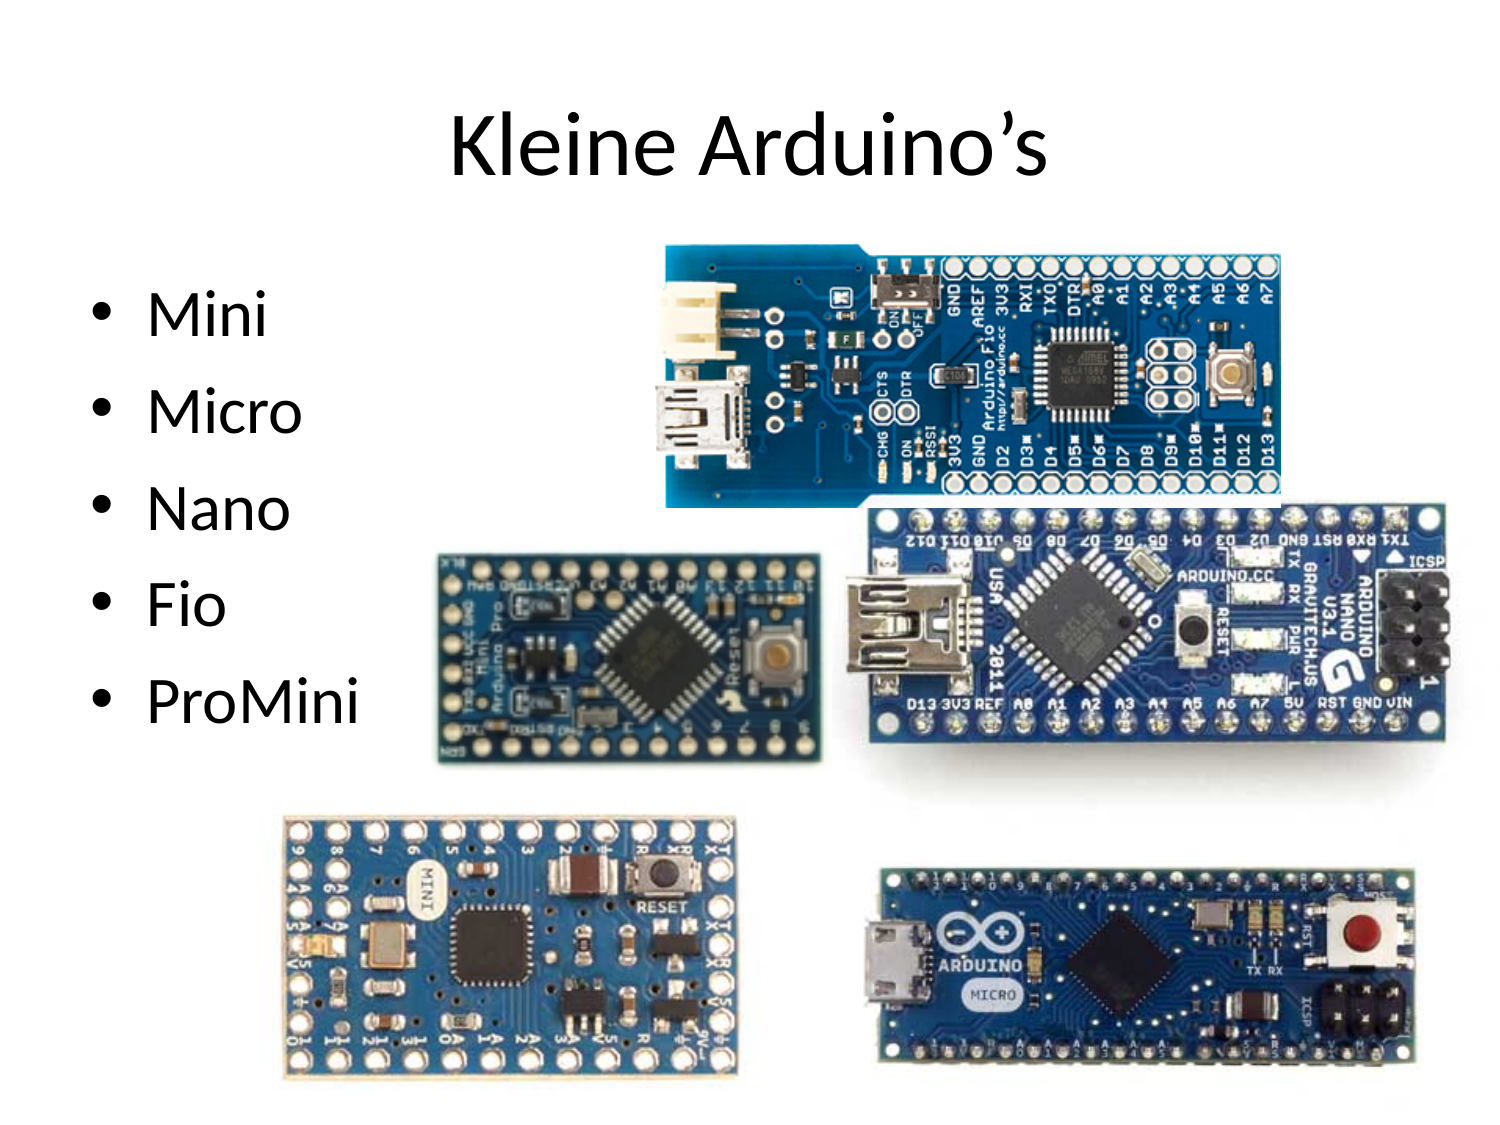

# Kleine Arduino’s
Mini
Micro
Nano
Fio
ProMini